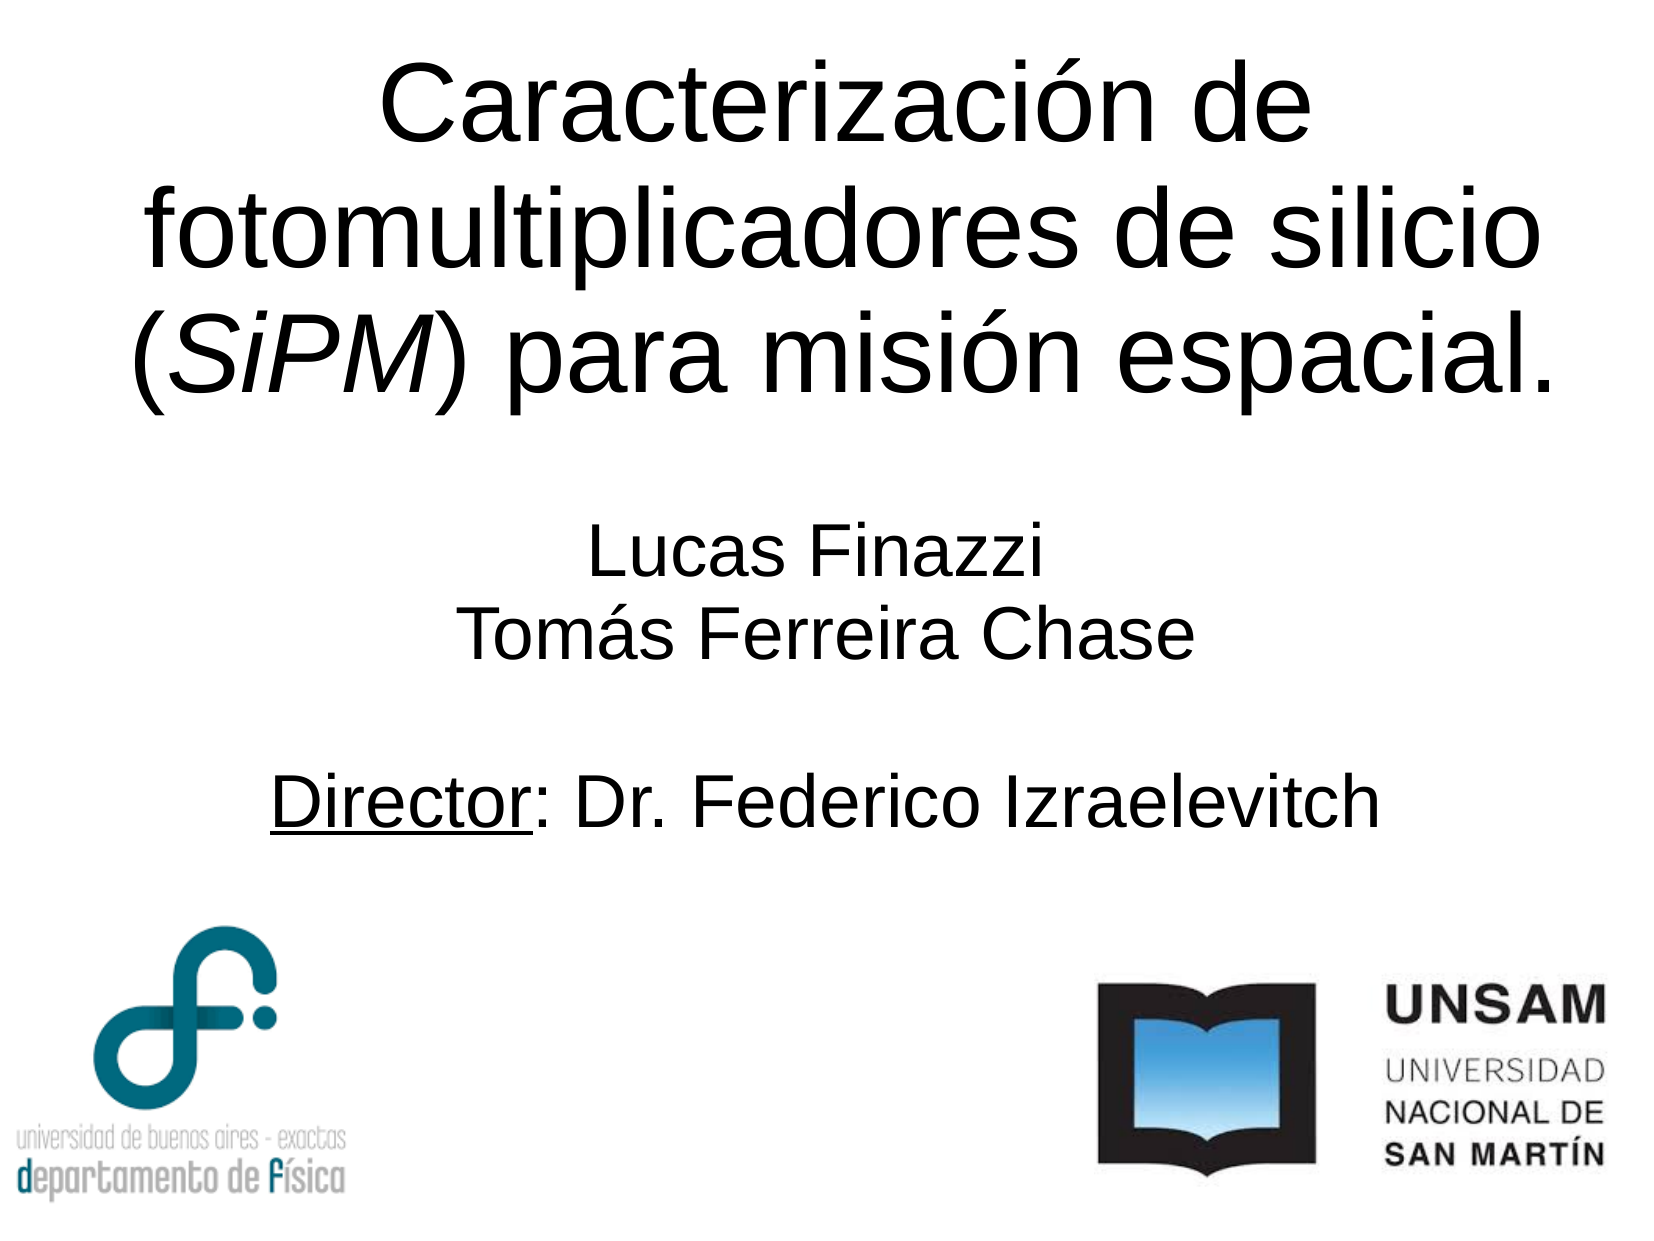

# Caracterización de fotomultiplicadores de silicio (SiPM) para misión espacial.
Lucas Finazzi
Tomás Ferreira Chase
Director: Dr. Federico Izraelevitch